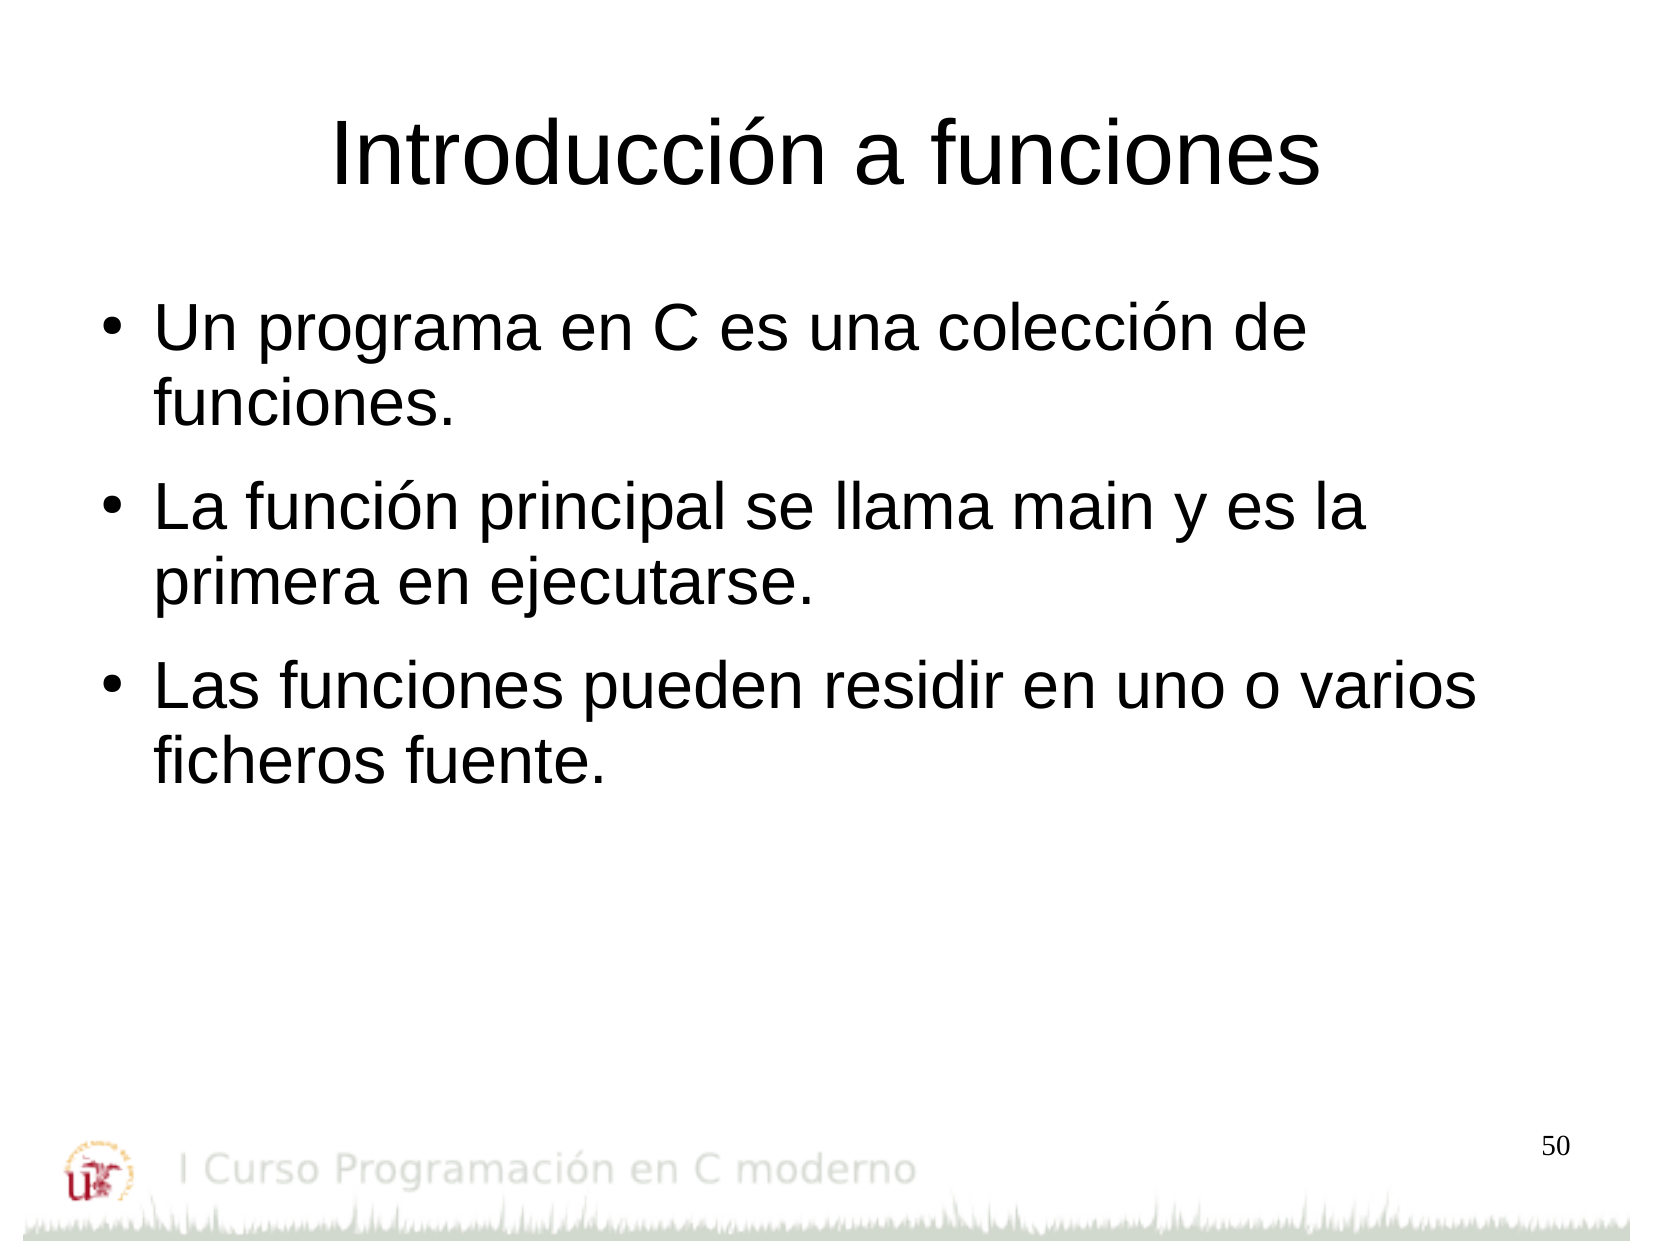

# Introducción a funciones
Un programa en C es una colección de funciones.
La función principal se llama main y es la primera en ejecutarse.
Las funciones pueden residir en uno o varios ficheros fuente.
50